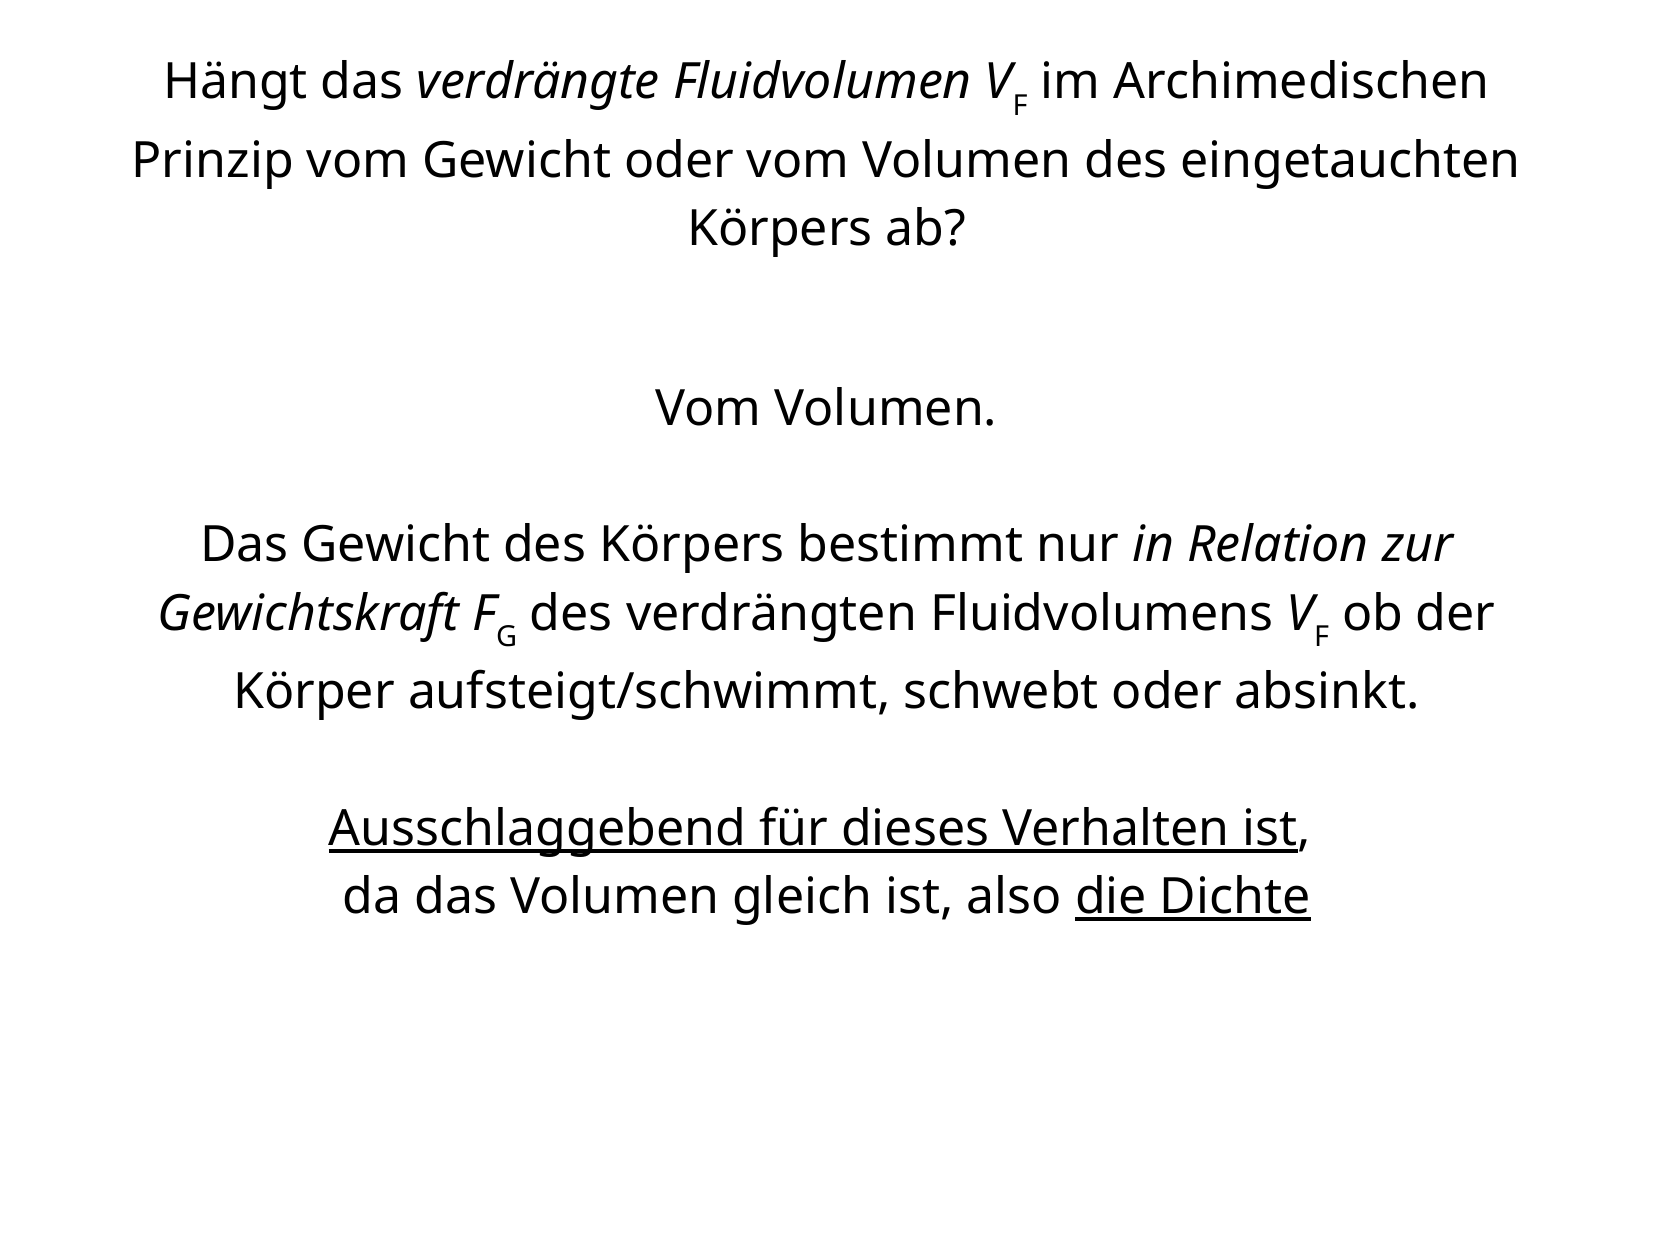

# Hängt das verdrängte Fluidvolumen VF im Archimedischen Prinzip vom Gewicht oder vom Volumen des eingetauchten Körpers ab?
Vom Volumen.
Das Gewicht des Körpers bestimmt nur in Relation zur Gewichtskraft FG des verdrängten Fluidvolumens VF ob der Körper aufsteigt/schwimmt, schwebt oder absinkt.
Ausschlaggebend für dieses Verhalten ist,
da das Volumen gleich ist, also die Dichte